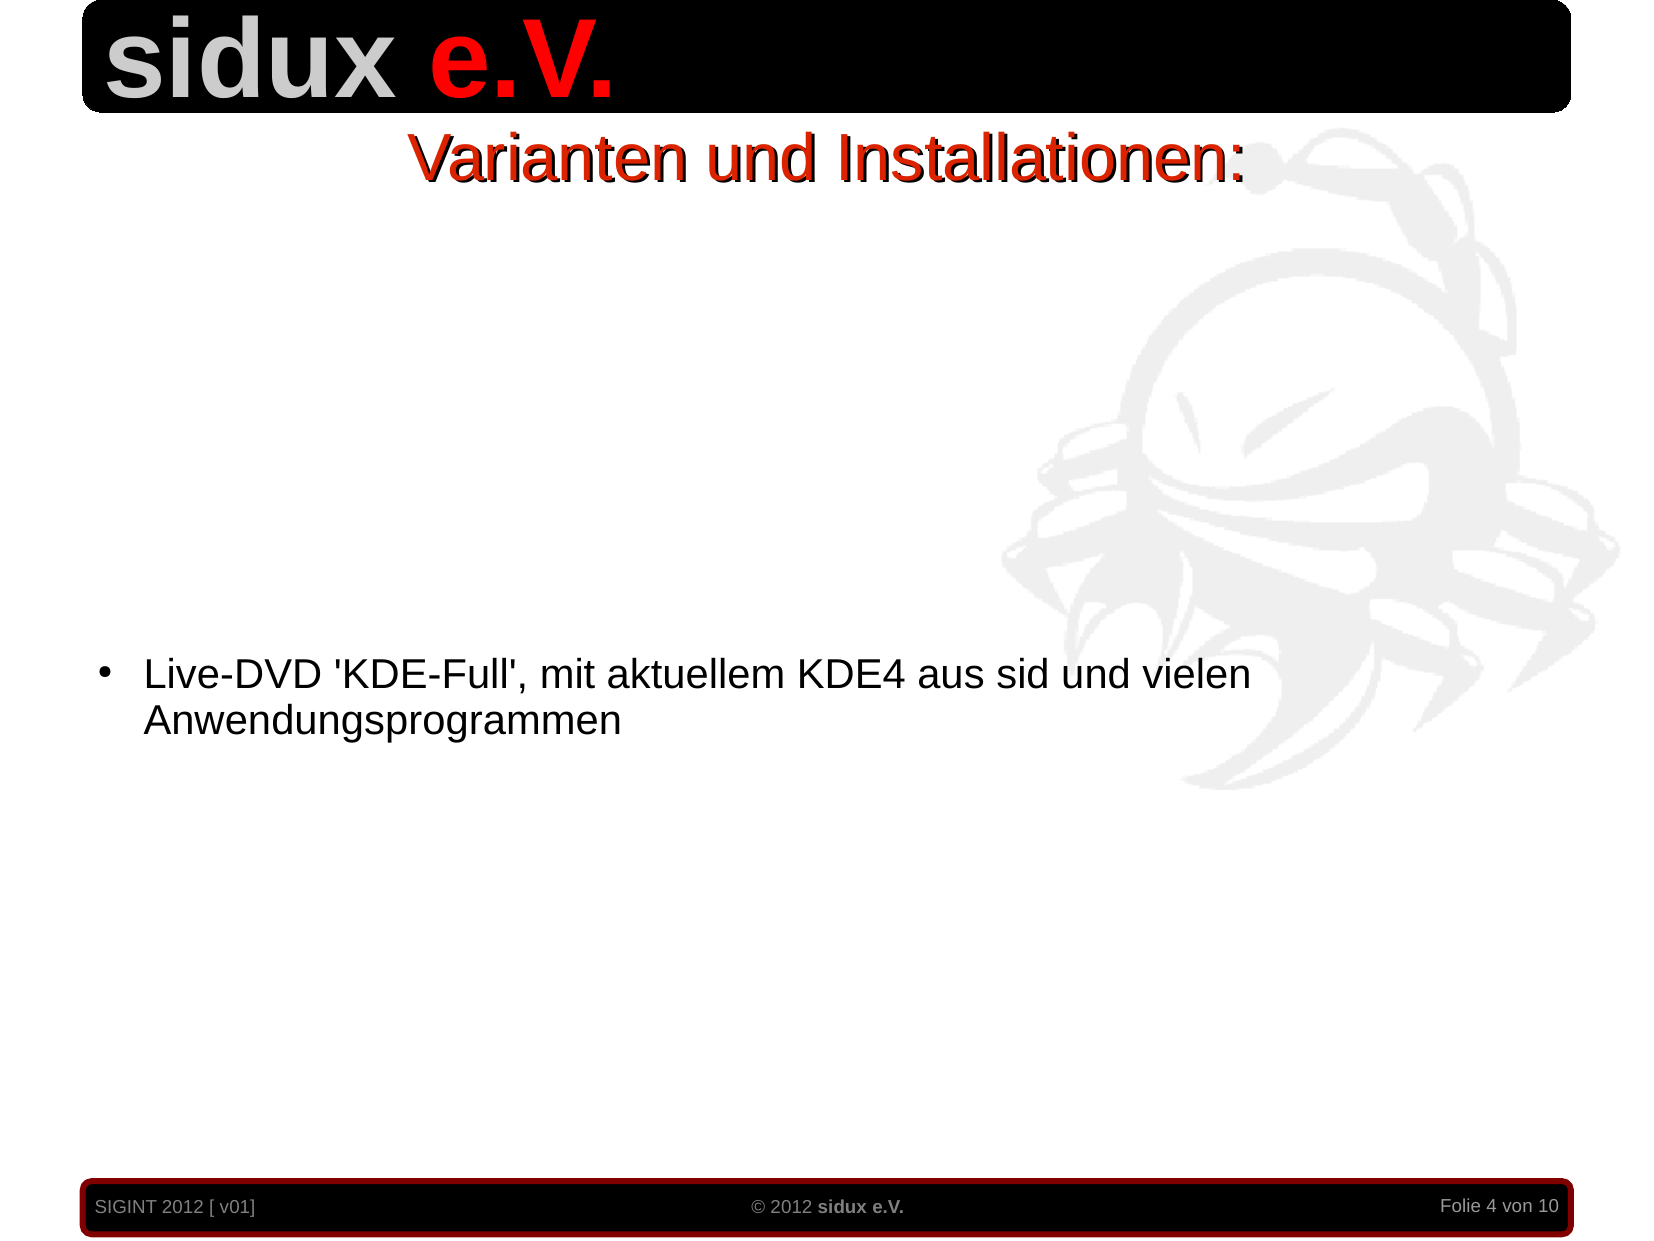

Varianten und Installationen:
 	Live-DVD 'KDE-Full', mit aktuellem KDE4 aus sid und vielen
	Anwendungsprogrammen